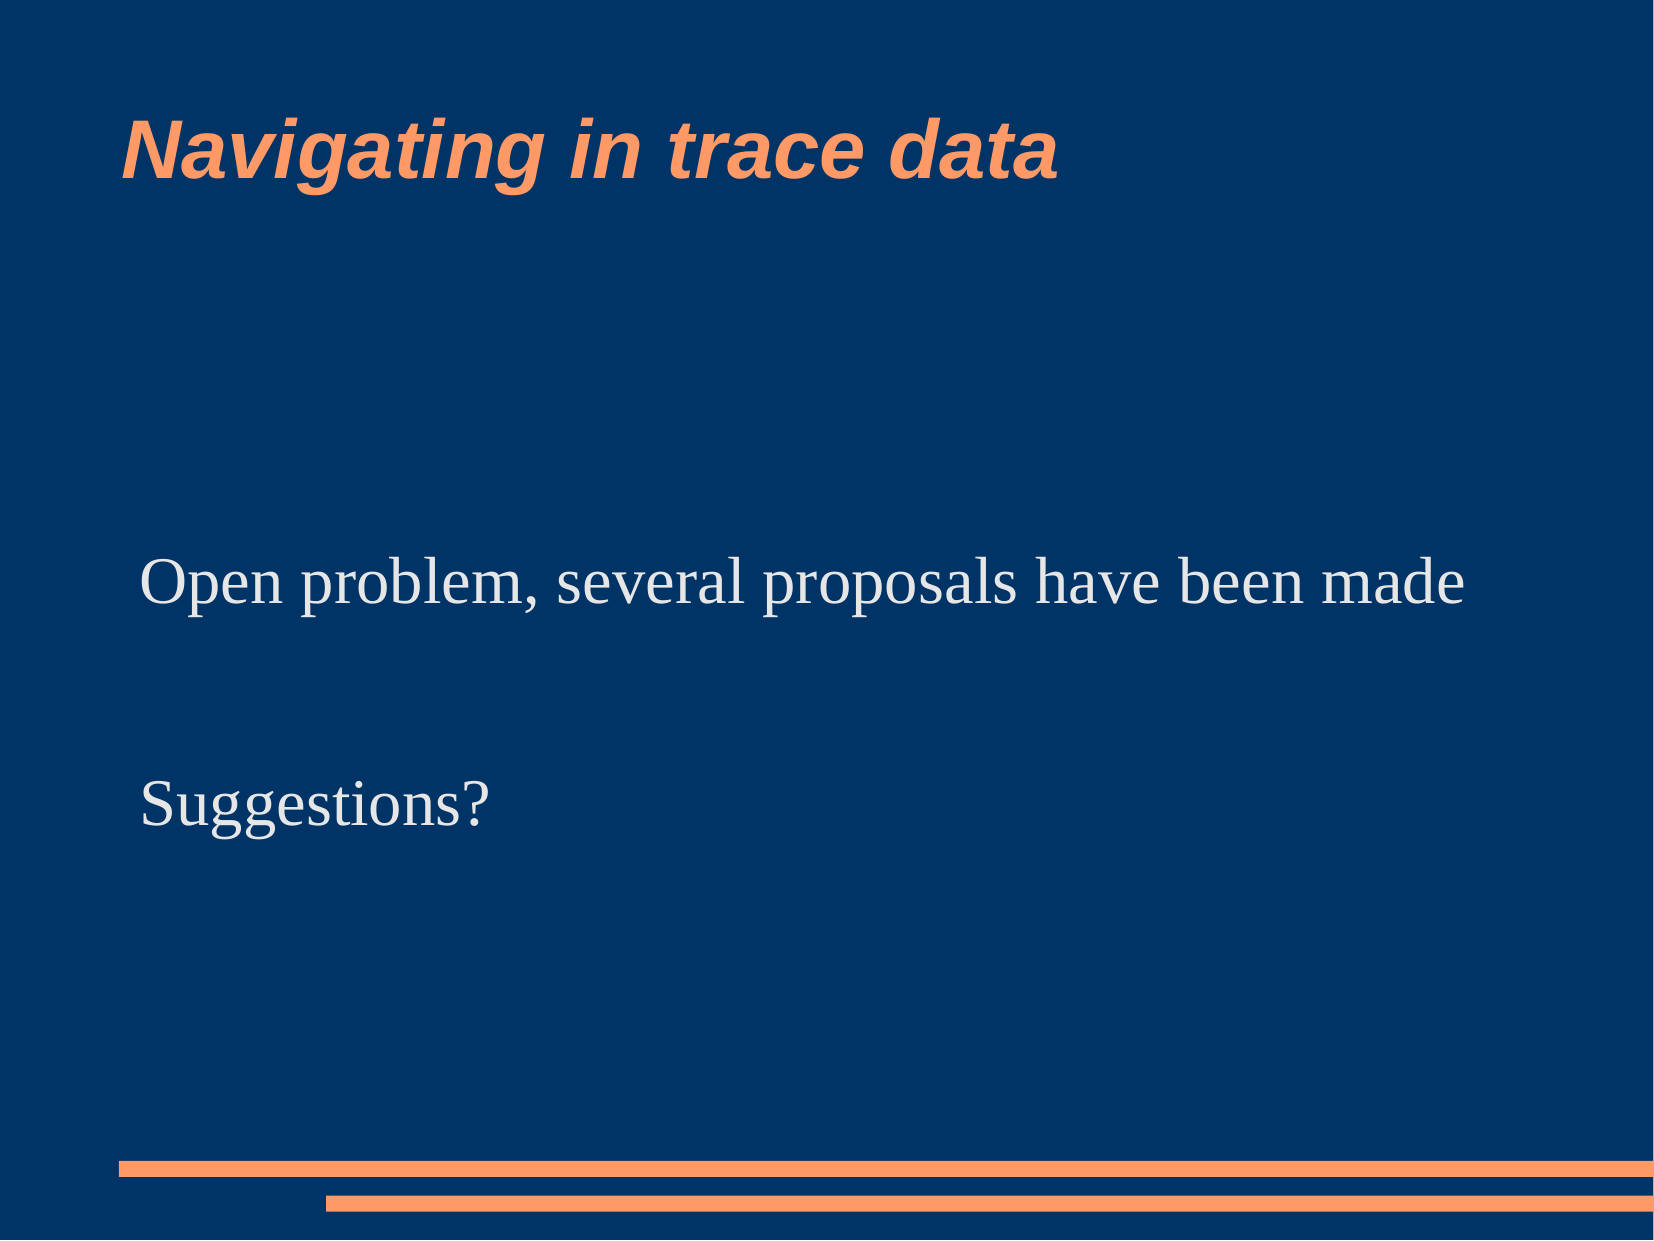

# Navigating in trace data
Open problem, several proposals have been made
Suggestions?